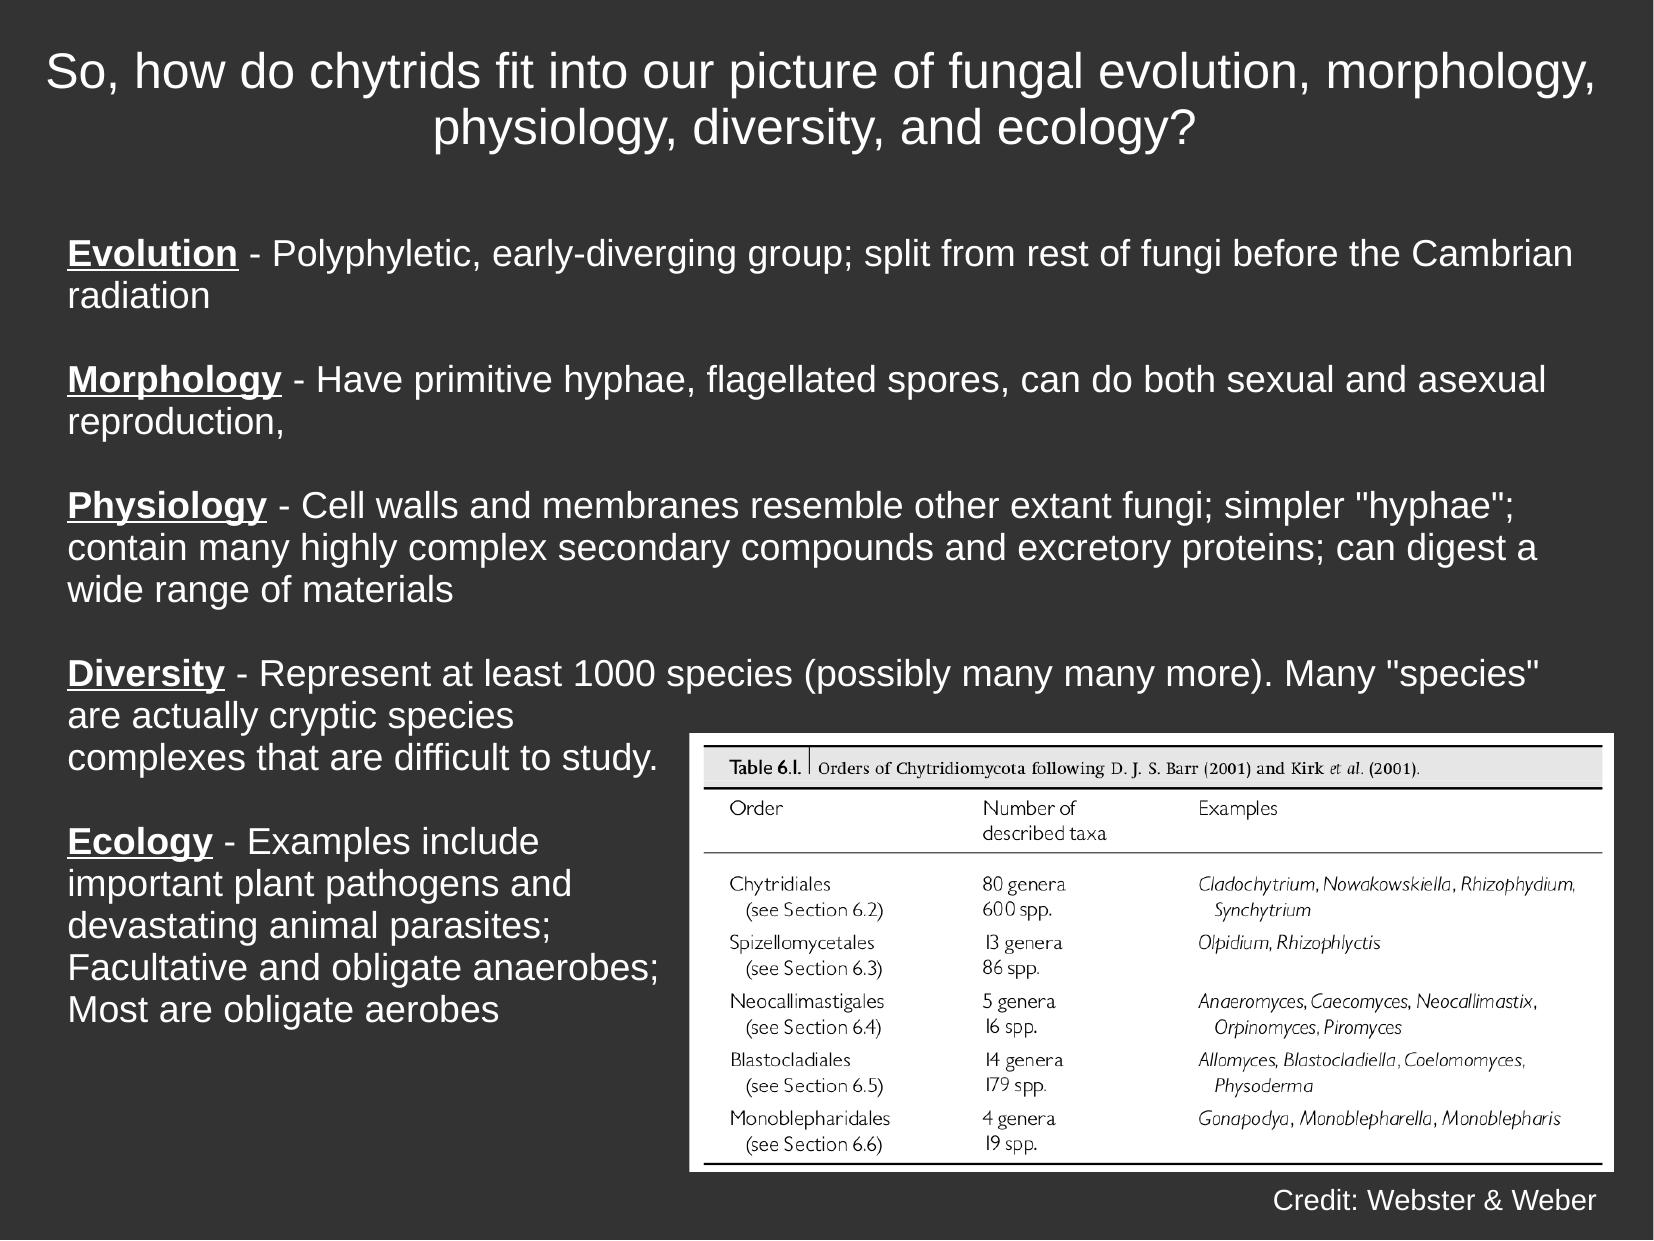

So, how do chytrids fit into our picture of fungal evolution, morphology, physiology, diversity, and ecology?
Evolution - Polyphyletic, early-diverging group; split from rest of fungi before the Cambrian radiation
Morphology - Have primitive hyphae, flagellated spores, can do both sexual and asexual reproduction,
Physiology - Cell walls and membranes resemble other extant fungi; simpler "hyphae"; contain many highly complex secondary compounds and excretory proteins; can digest a wide range of materials
Diversity - Represent at least 1000 species (possibly many many more). Many "species" are actually cryptic species
complexes that are difficult to study.
Ecology - Examples include
important plant pathogens and
devastating animal parasites;
Facultative and obligate anaerobes;
Most are obligate aerobes
Credit: Webster & Weber